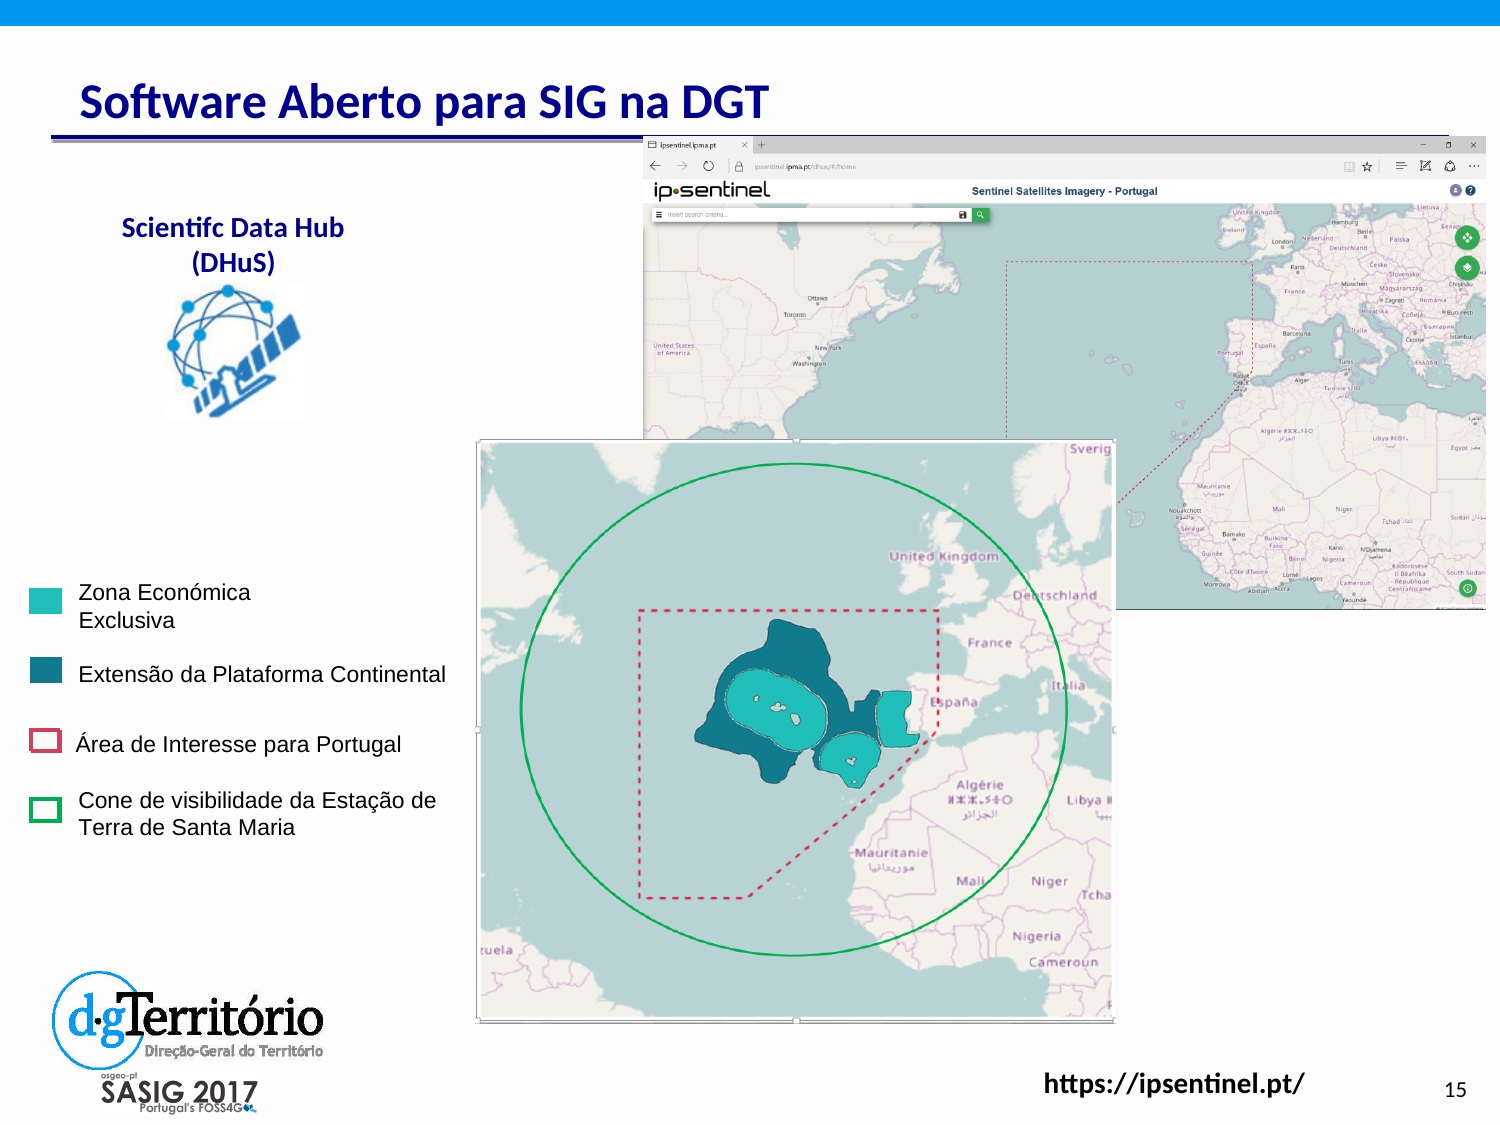

Software Aberto para SIG na DGT
Scientifc Data Hub
(DHuS)
Zona Económica Exclusiva
Extensão da Plataforma Continental
Área de Interesse para Portugal
Cone de visibilidade da Estação de Terra de Santa Maria
https://ipsentinel.pt/